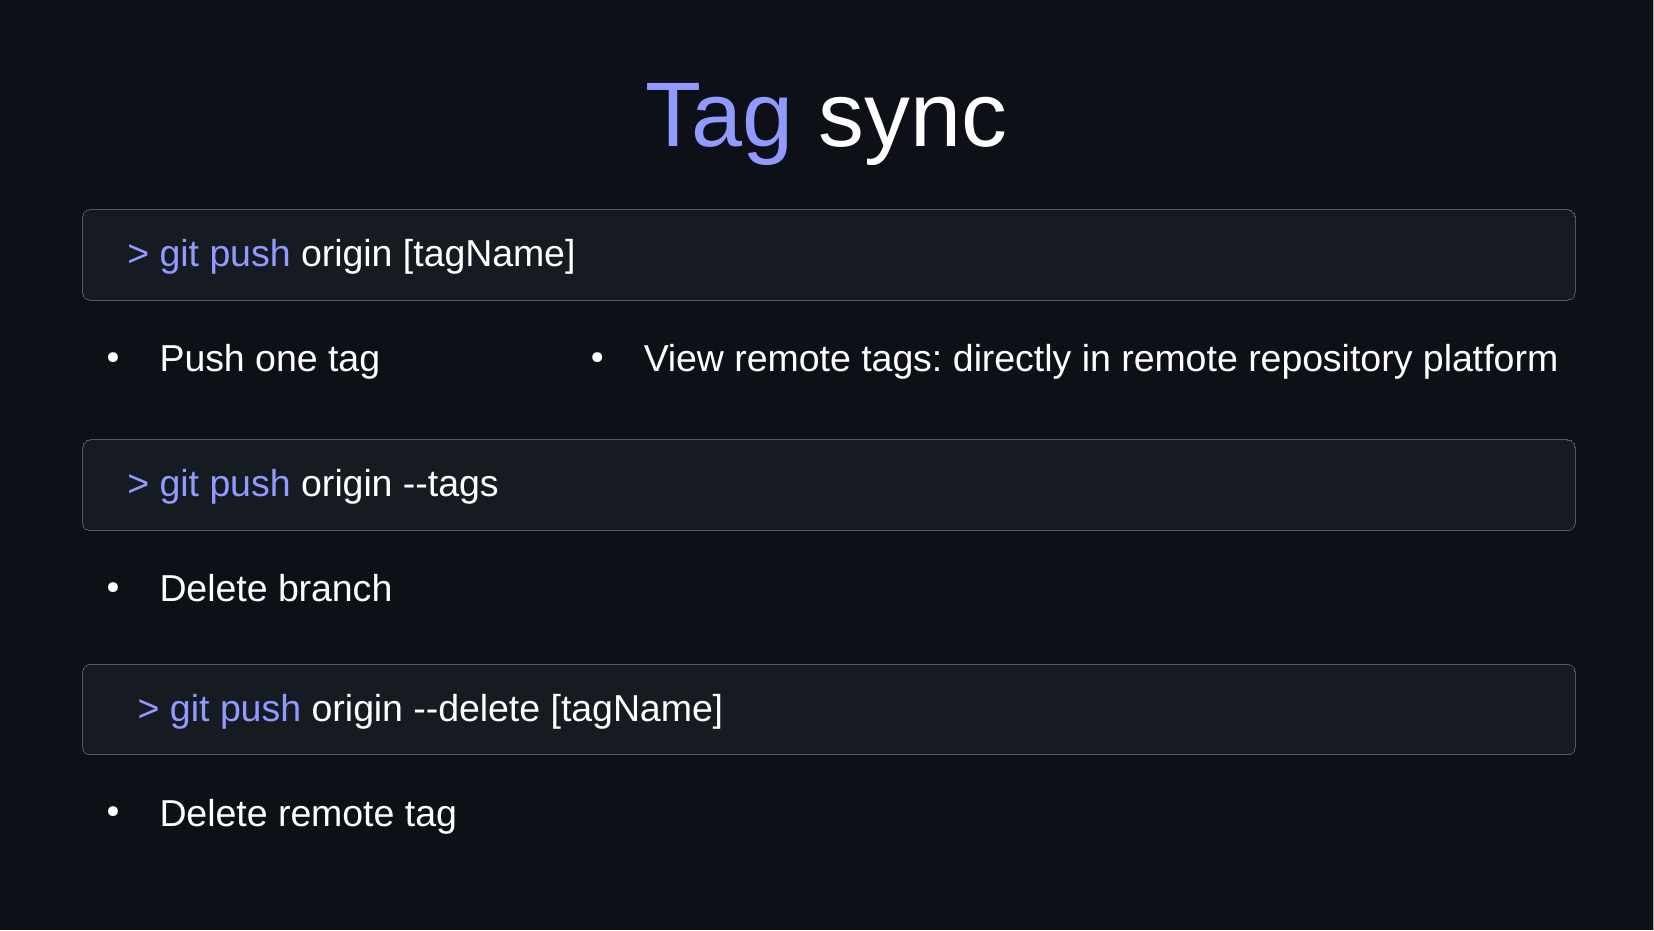

# Tag sync
> git push origin [tagName]
Push one tag
View remote tags: directly in remote repository platform
> git push origin --tags
Delete branch
 > git push origin --delete [tagName]
Delete remote tag